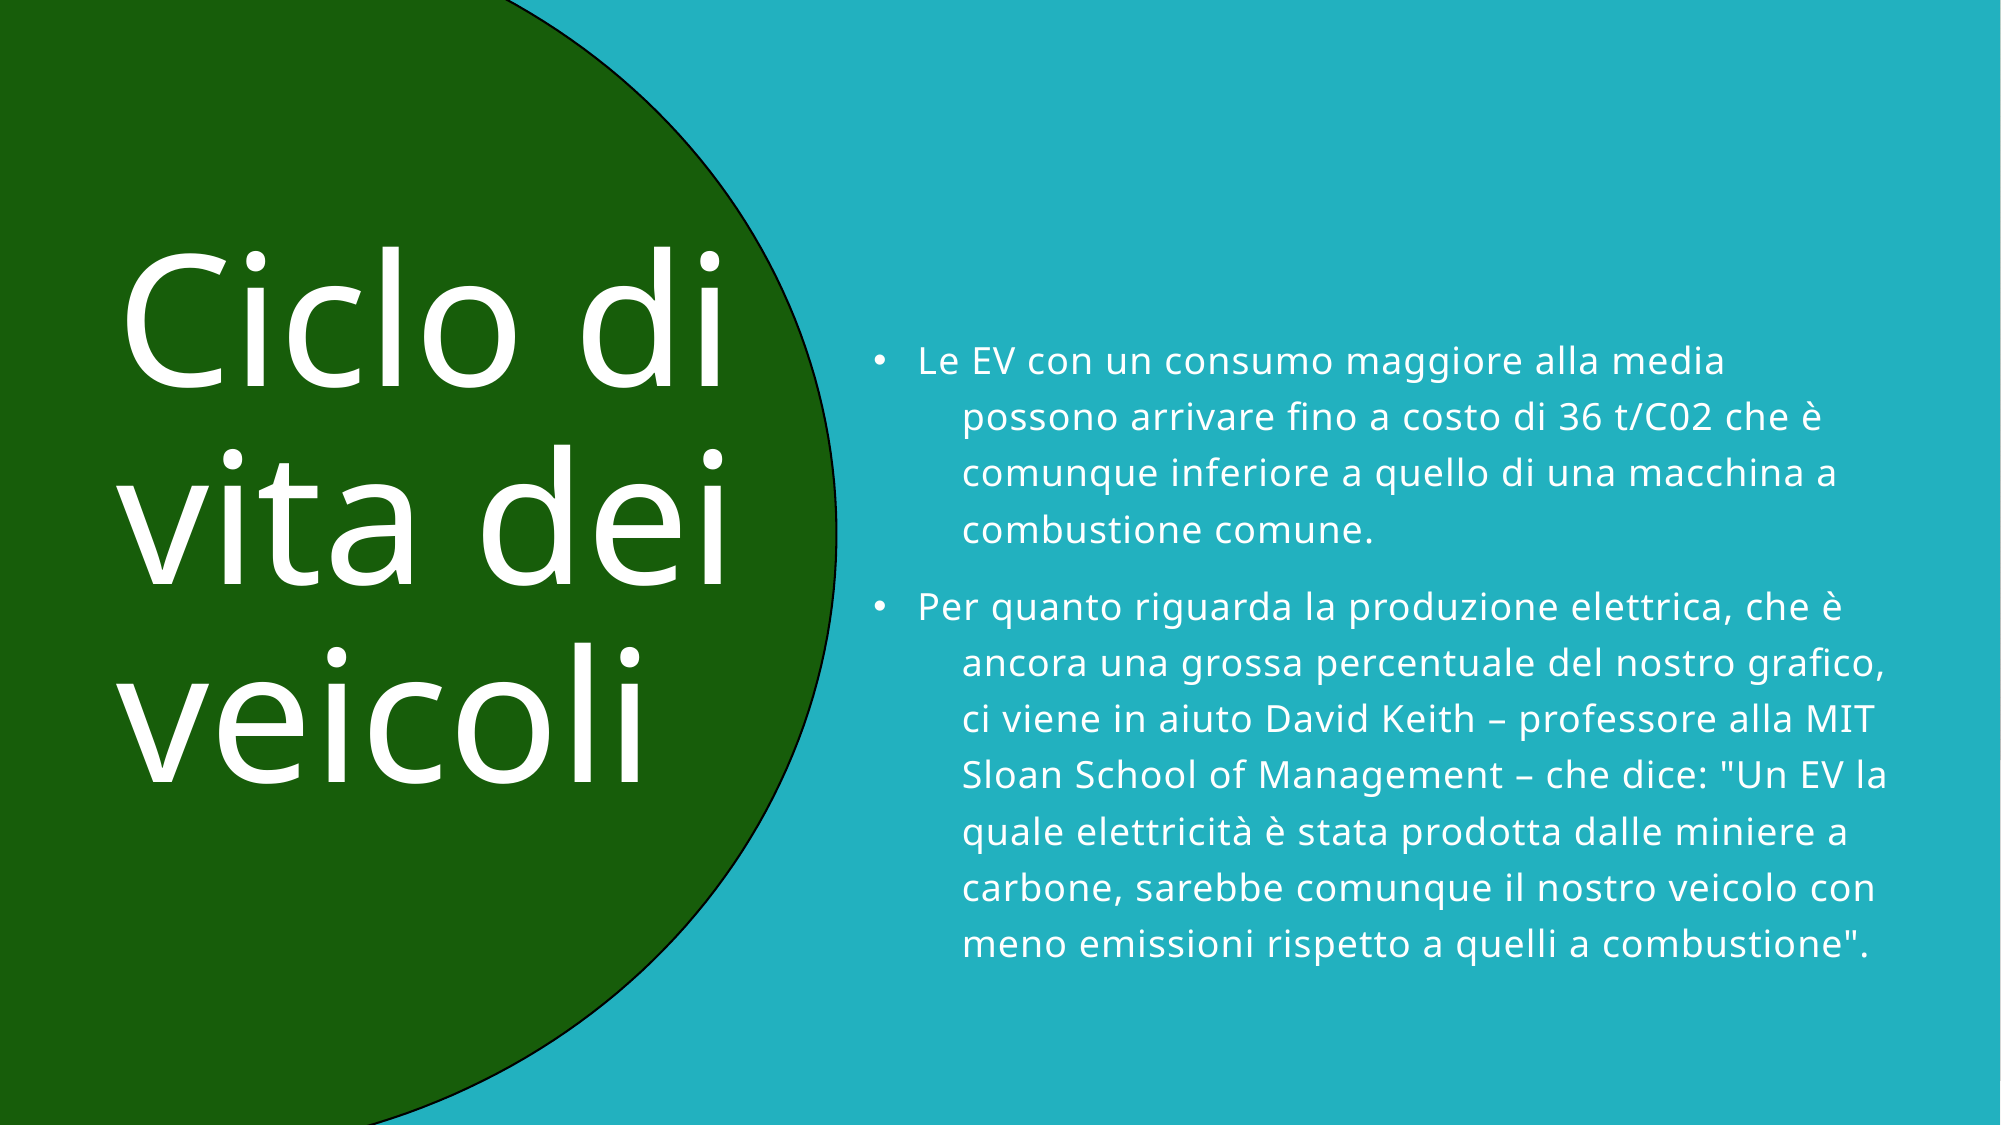

Le EV con un consumo maggiore alla media possono arrivare fino a costo di 36 t/C02 che è comunque inferiore a quello di una macchina a combustione comune.
Per quanto riguarda la produzione elettrica, che è ancora una grossa percentuale del nostro grafico, ci viene in aiuto David Keith – professore alla MIT Sloan School of Management – che dice: "Un EV la quale elettricità è stata prodotta dalle miniere a carbone, sarebbe comunque il nostro veicolo con meno emissioni rispetto a quelli a combustione".
# Ciclo di vita dei veicoli